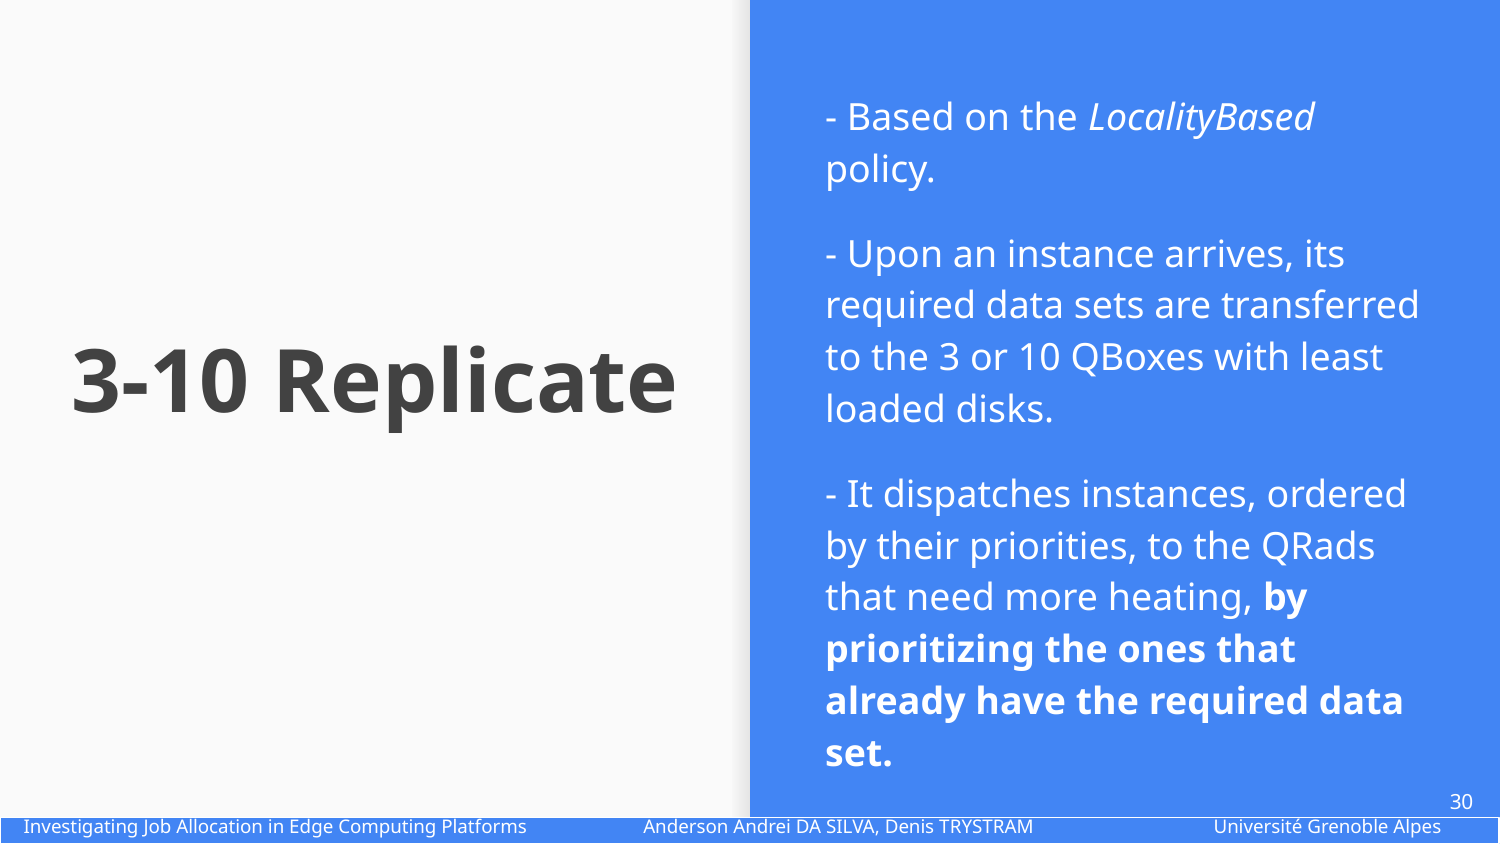

- Based on the LocalityBased policy.
- Upon an instance arrives, its required data sets are transferred to the 3 or 10 QBoxes with least loaded disks.
- It dispatches instances, ordered by their priorities, to the QRads that need more heating, by prioritizing the ones that already have the required data set.
# 3-10 Replicate
Investigating Job Allocation in Edge Computing Platforms
Anderson Andrei DA SILVA, Denis TRYSTRAM
Université Grenoble Alpes